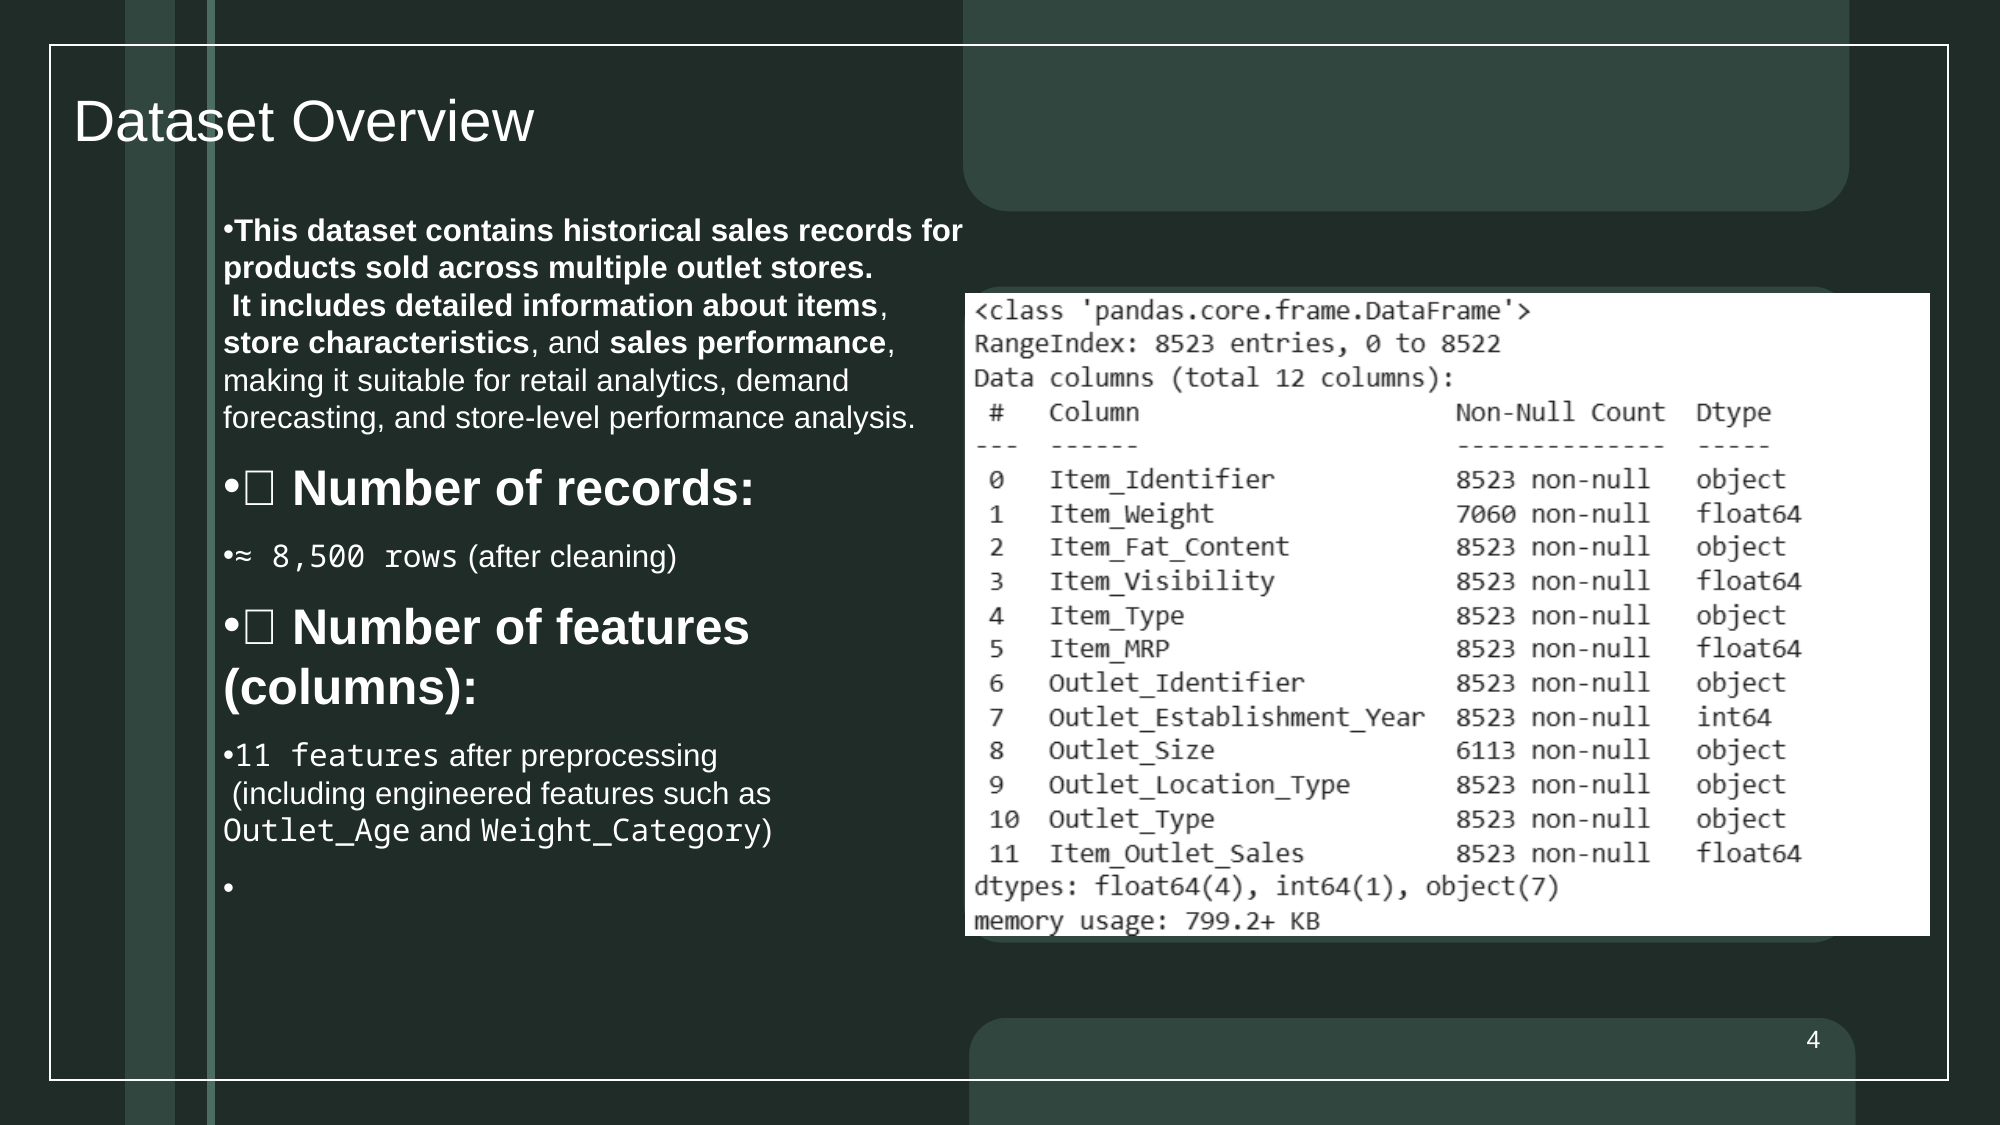

# Dataset Overview
This dataset contains historical sales records for products sold across multiple outlet stores.
 It includes detailed information about items, store characteristics, and sales performance, making it suitable for retail analytics, demand forecasting, and store-level performance analysis.
🔹 Number of records:
≈ 8,500 rows (after cleaning)
🔹 Number of features (columns):
11 features after preprocessing
 (including engineered features such as Outlet_Age and Weight_Category)